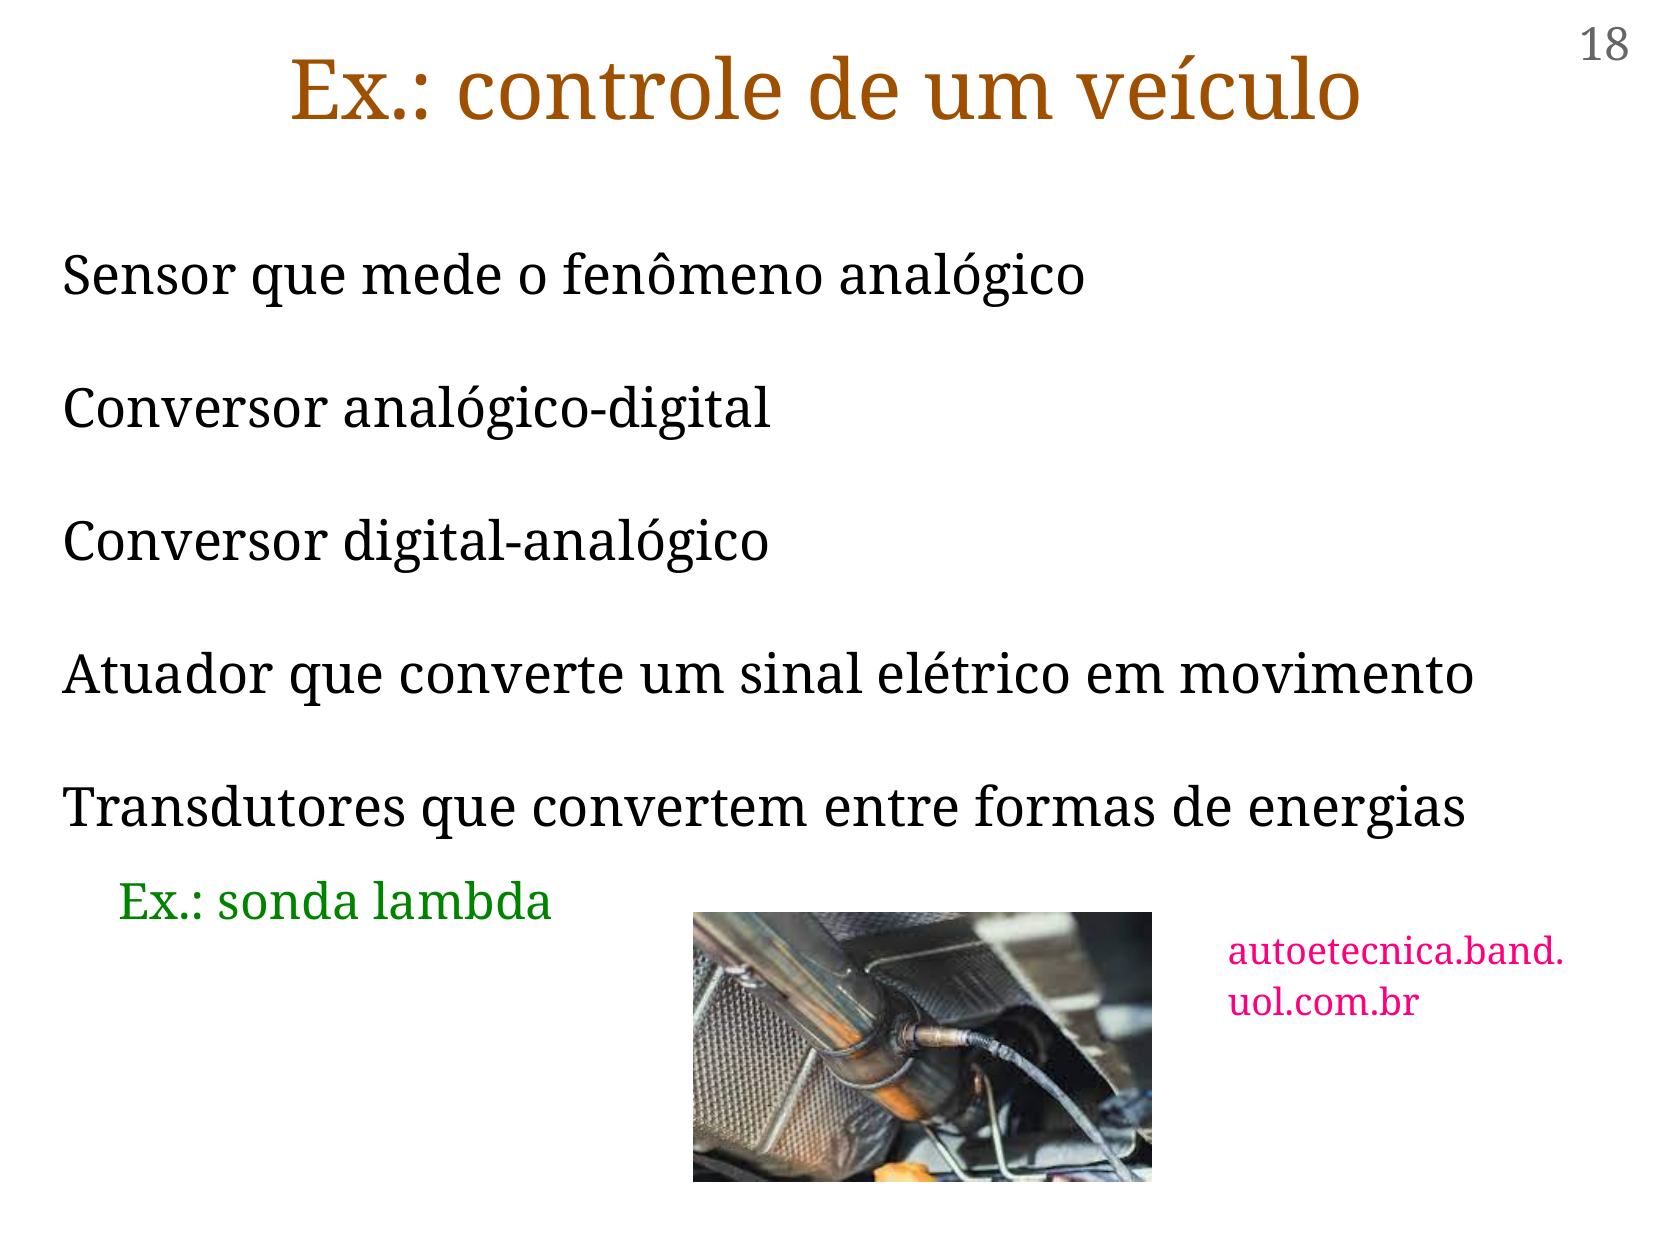

18
# Ex.: controle de um veículo
Sensor que mede o fenômeno analógico
Conversor analógico-digital
Conversor digital-analógico
Atuador que converte um sinal elétrico em movimento
Transdutores que convertem entre formas de energias
Ex.: sonda lambda
autoetecnica.band.uol.com.br